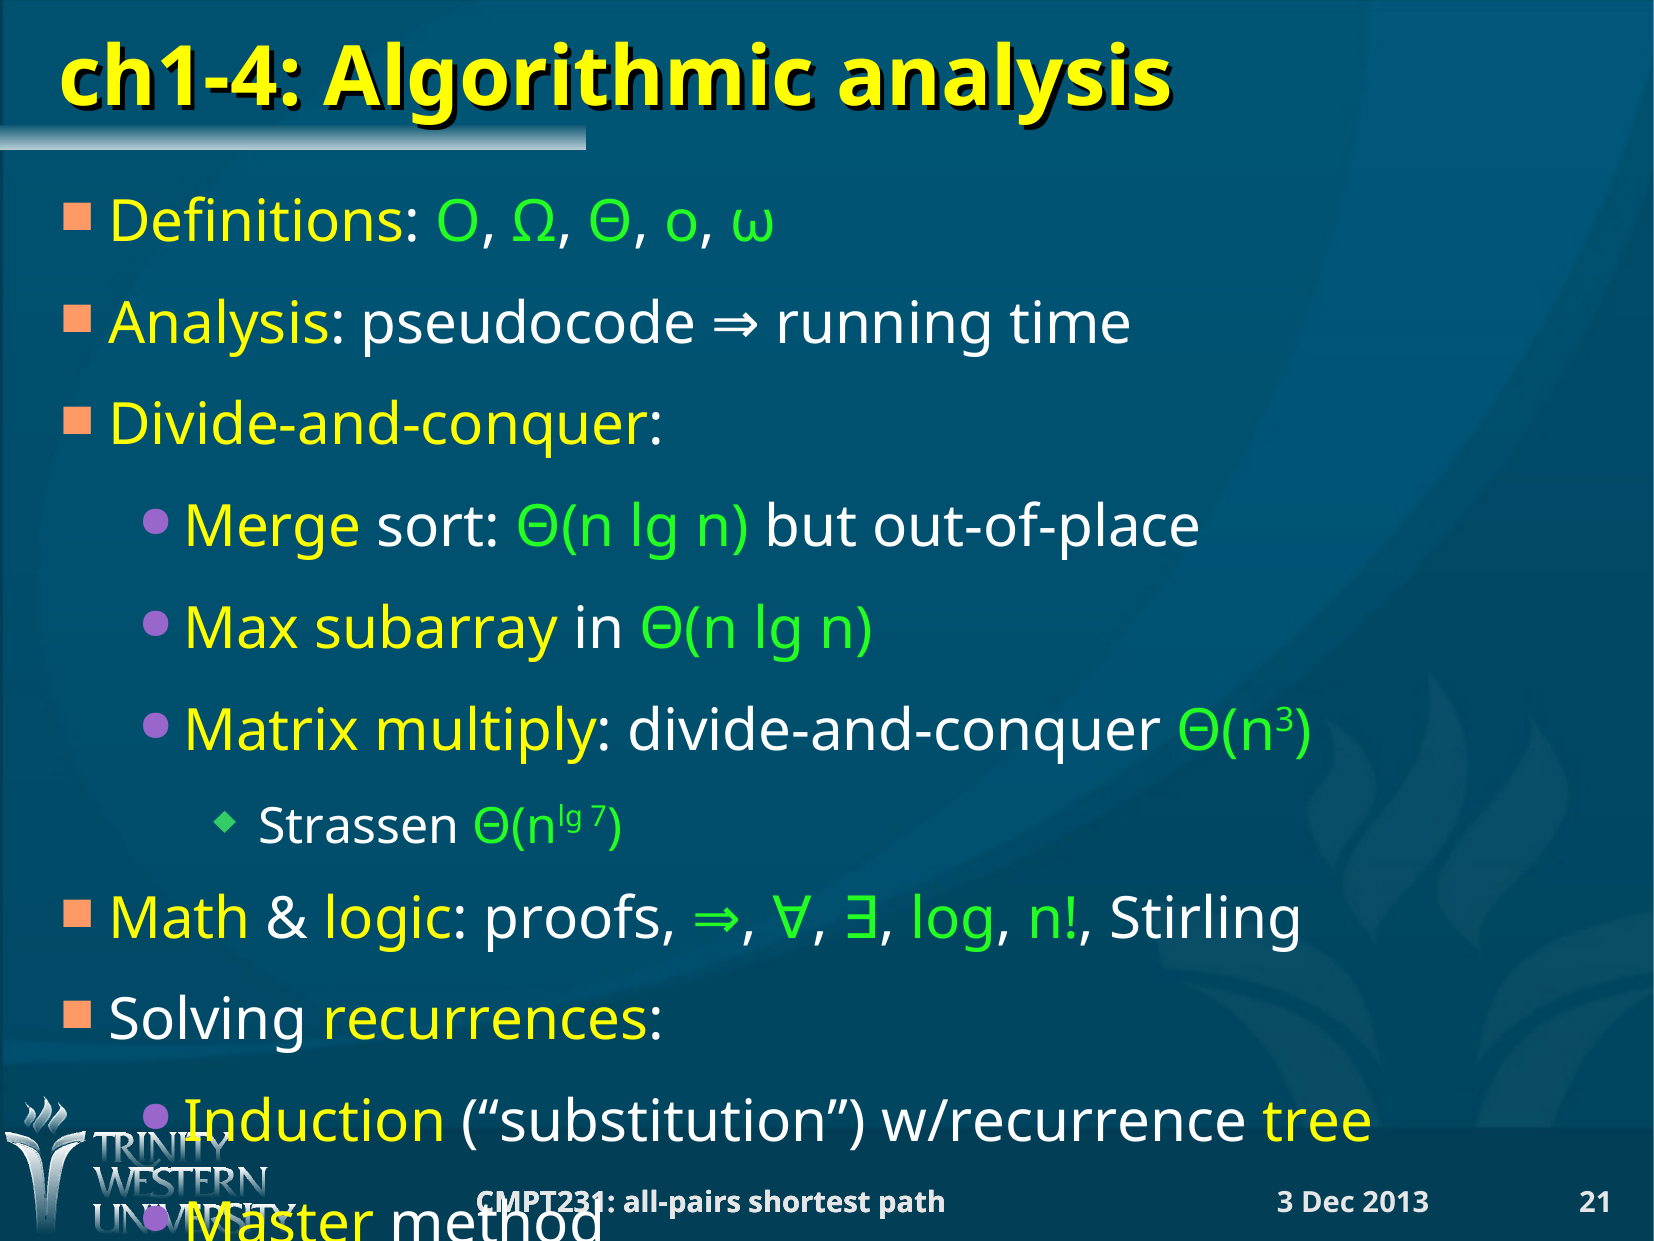

# ch1-4: Algorithmic analysis
Definitions: O, Ω, Θ, o, ω
Analysis: pseudocode ⇒ running time
Divide-and-conquer:
Merge sort: Θ(n lg n) but out-of-place
Max subarray in Θ(n lg n)
Matrix multiply: divide-and-conquer Θ(n3)
Strassen Θ(nlg 7)
Math & logic: proofs, ⇒, ∀, ∃, log, n!, Stirling
Solving recurrences:
Induction (“substitution”) w/recurrence tree
Master method
CMPT231: all-pairs shortest path
3 Dec 2013
21